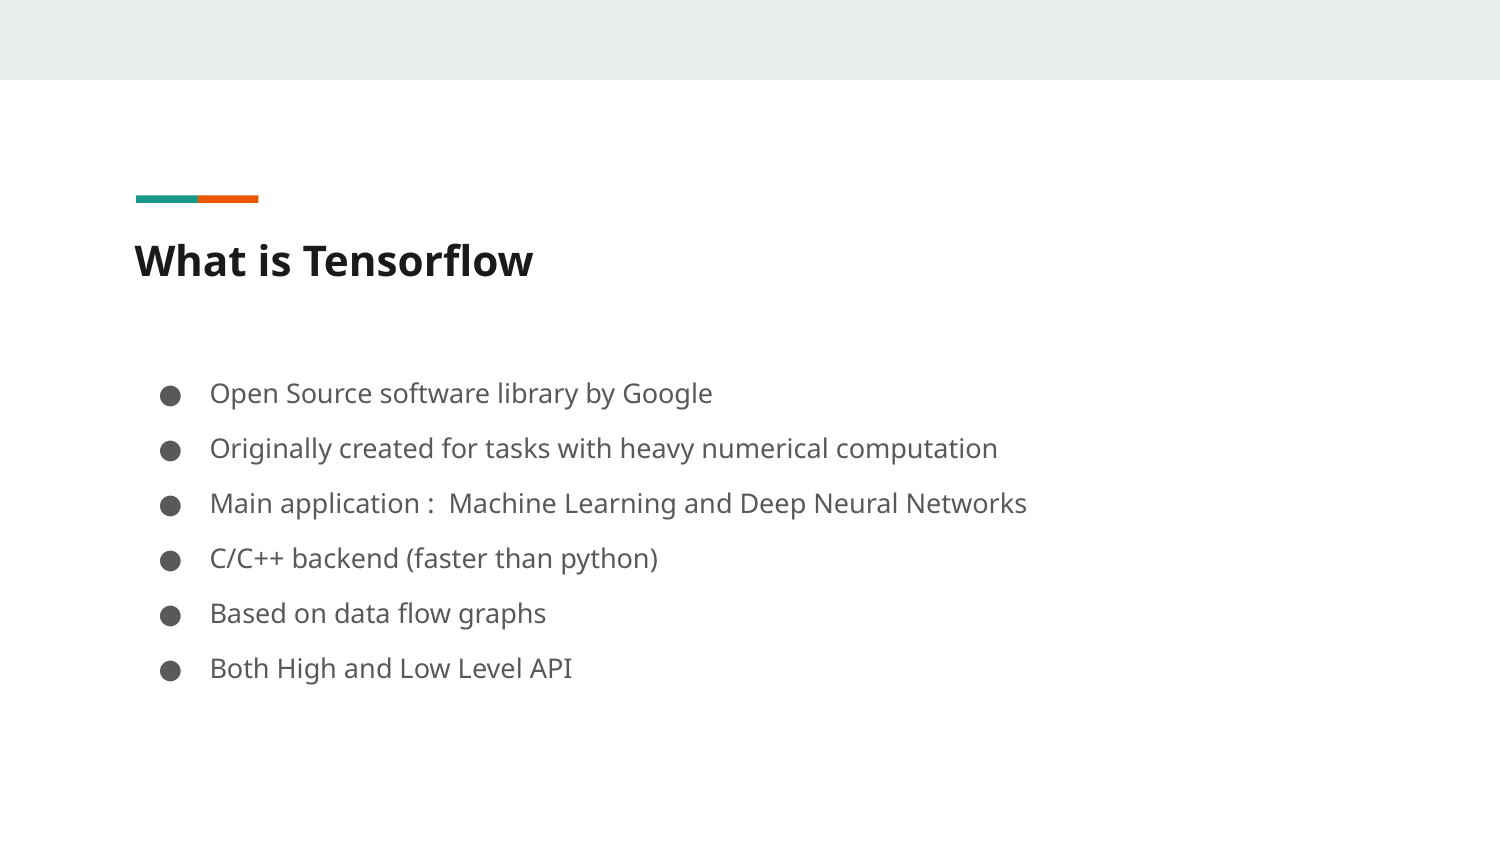

# What is Tensorflow
Open Source software library by Google
Originally created for tasks with heavy numerical computation
Main application : Machine Learning and Deep Neural Networks
C/C++ backend (faster than python)
Based on data flow graphs
Both High and Low Level API